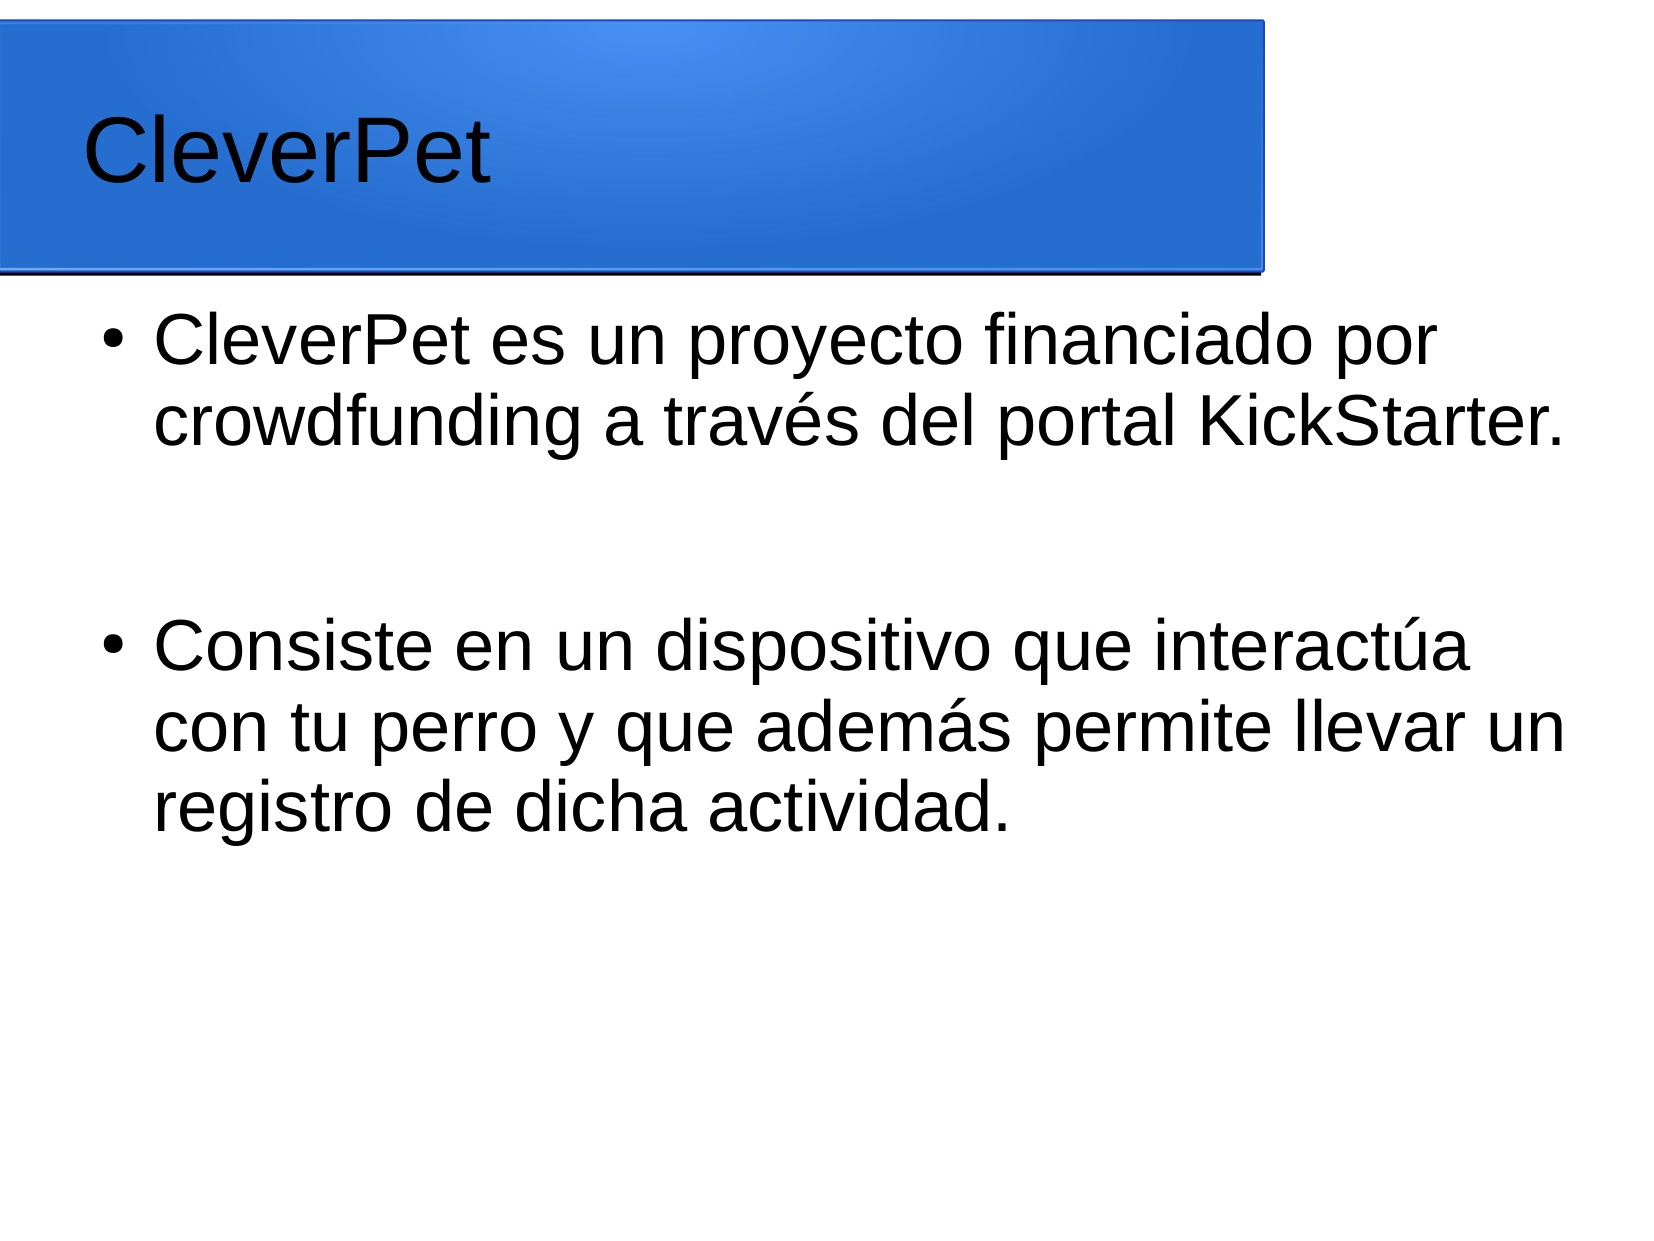

# CleverPet
CleverPet es un proyecto financiado por crowdfunding a través del portal KickStarter.
Consiste en un dispositivo que interactúa con tu perro y que además permite llevar un registro de dicha actividad.